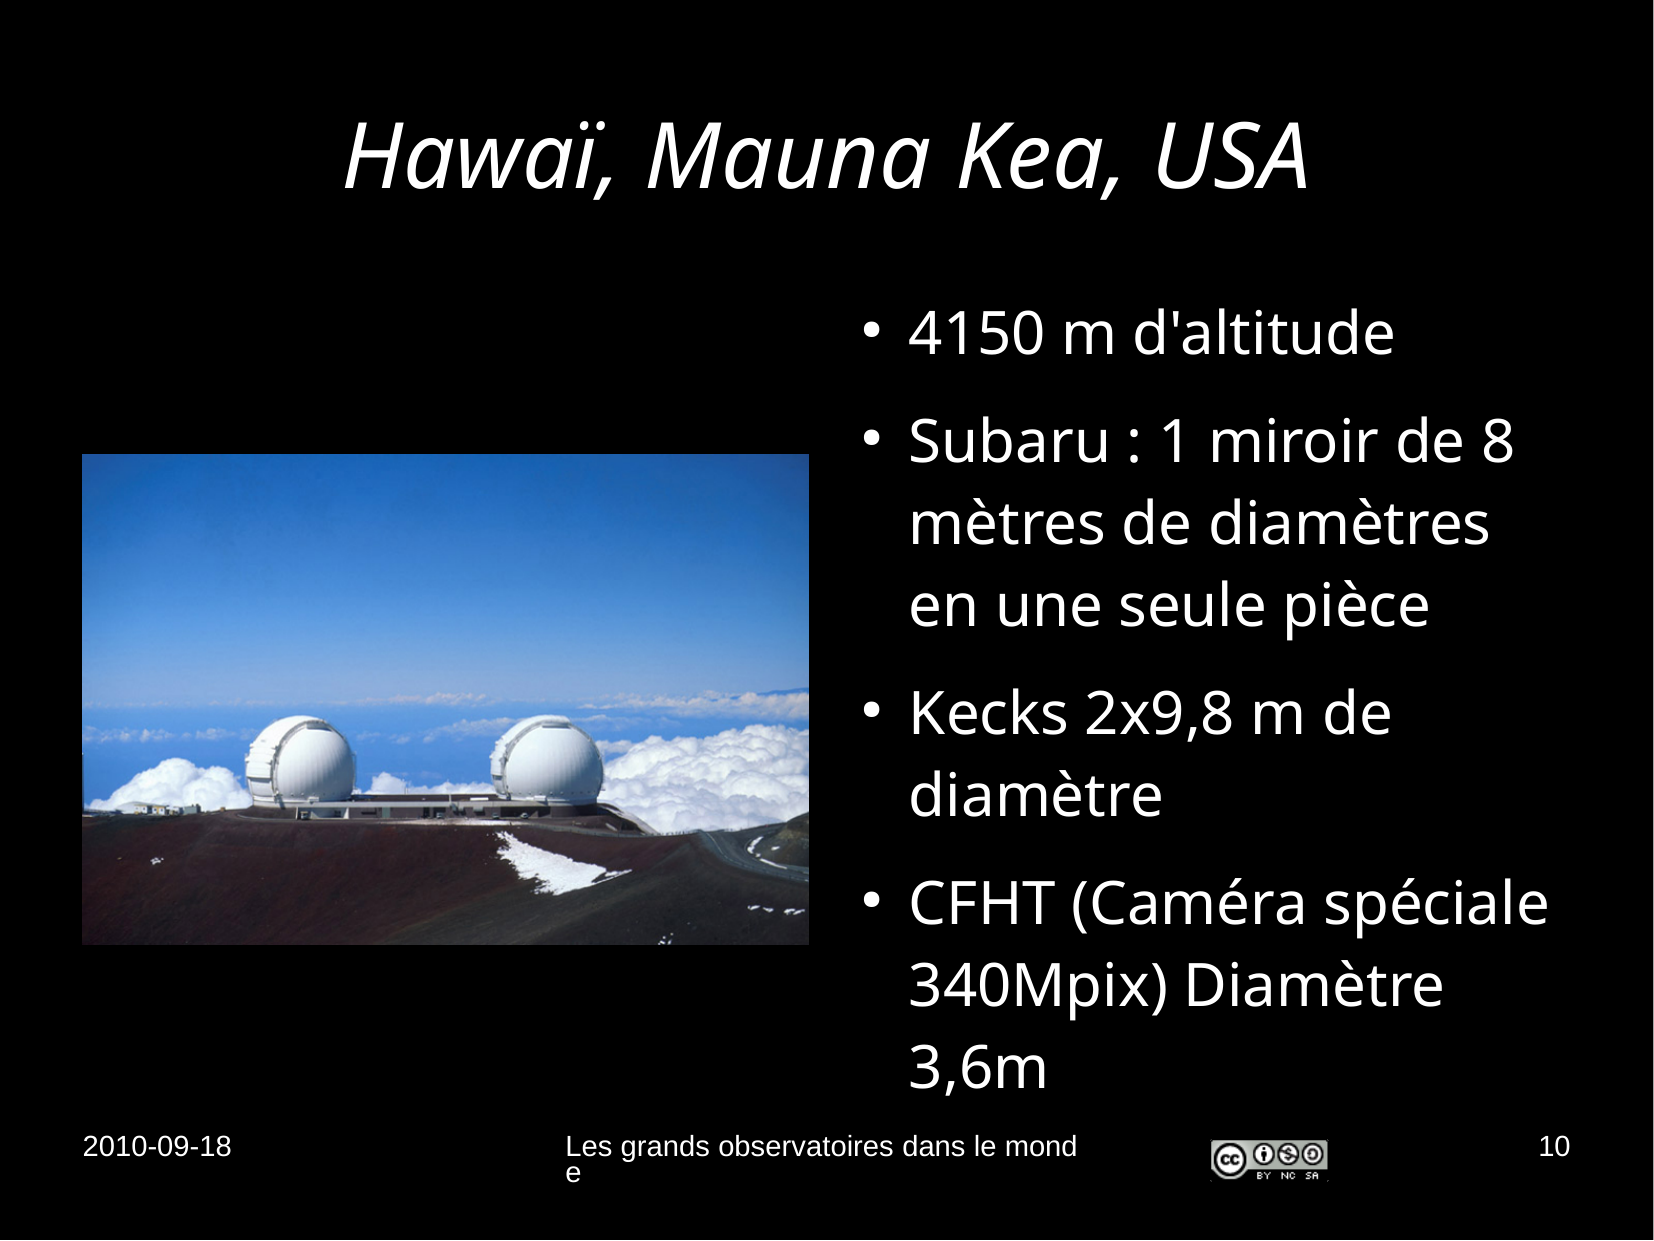

# Hawaï, Mauna Kea, USA
4150 m d'altitude
Subaru : 1 miroir de 8 mètres de diamètres en une seule pièce
Kecks 2x9,8 m de diamètre
CFHT (Caméra spéciale 340Mpix) Diamètre 3,6m
2010-09-18
Les grands observatoires dans le monde
10